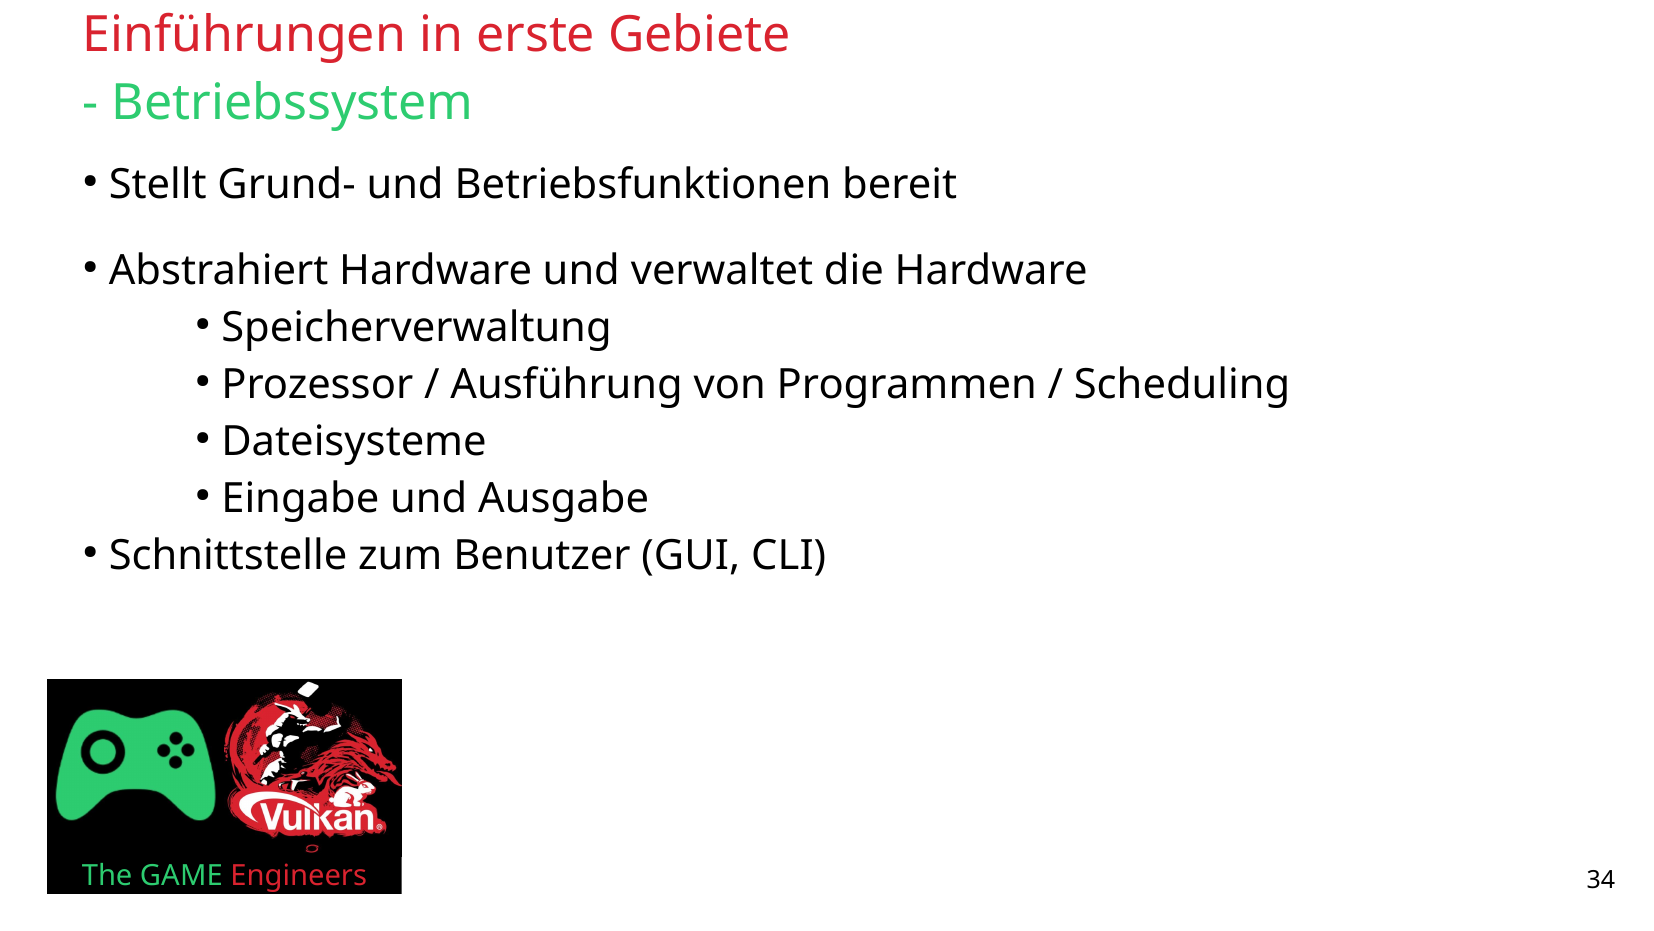

# Einführungen in erste Gebiete - Betriebssystem
 Stellt Grund- und Betriebsfunktionen bereit
 Abstrahiert Hardware und verwaltet die Hardware
 Speicherverwaltung
 Prozessor / Ausführung von Programmen / Scheduling
 Dateisysteme
 Eingabe und Ausgabe
 Schnittstelle zum Benutzer (GUI, CLI)